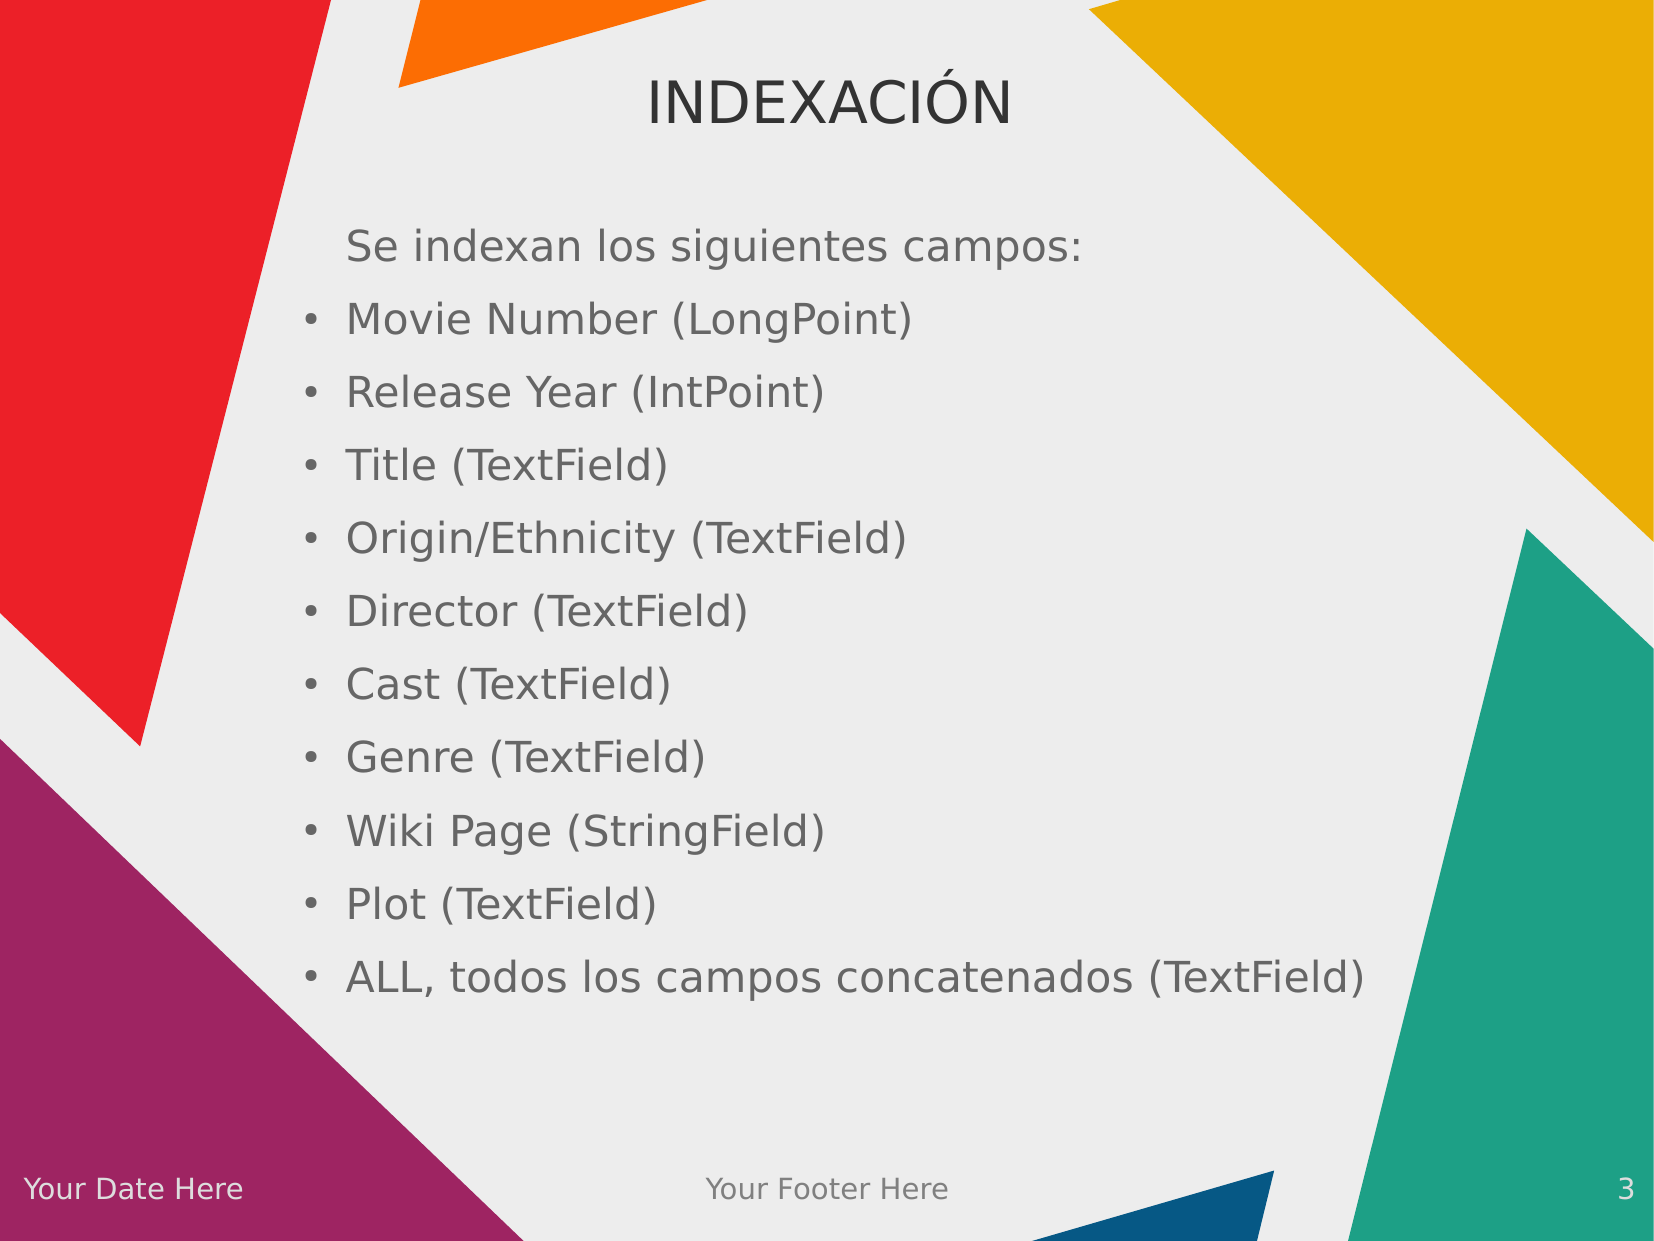

# INDEXACIÓN
Se indexan los siguientes campos:
Movie Number (LongPoint)
Release Year (IntPoint)
Title (TextField)
Origin/Ethnicity (TextField)
Director (TextField)
Cast (TextField)
Genre (TextField)
Wiki Page (StringField)
Plot (TextField)
ALL, todos los campos concatenados (TextField)
Your Date Here
Your Footer Here
3